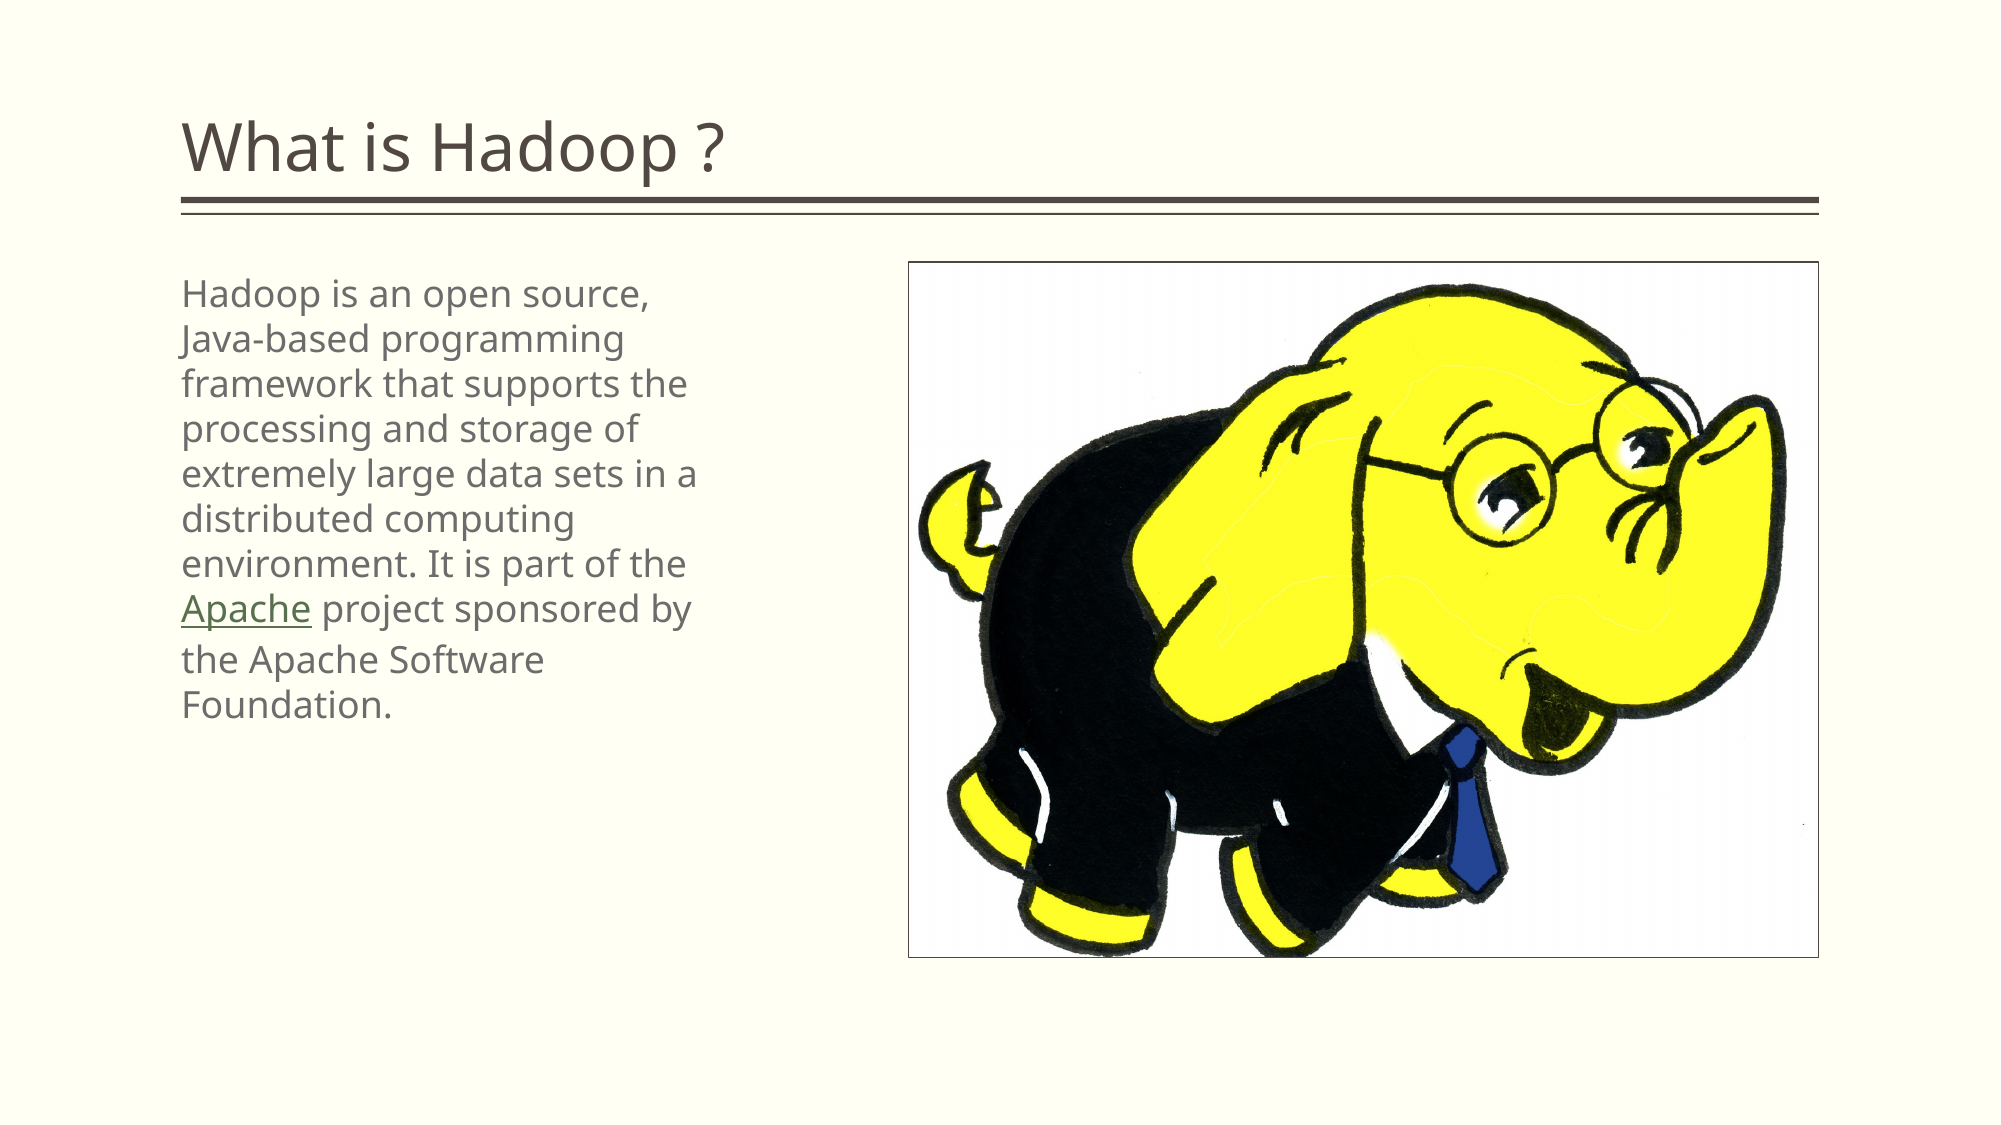

# What is Hadoop ?
Hadoop is an open source, Java-based programming framework that supports the processing and storage of extremely large data sets in a distributed computing environment. It is part of the Apache project sponsored by the Apache Software Foundation.